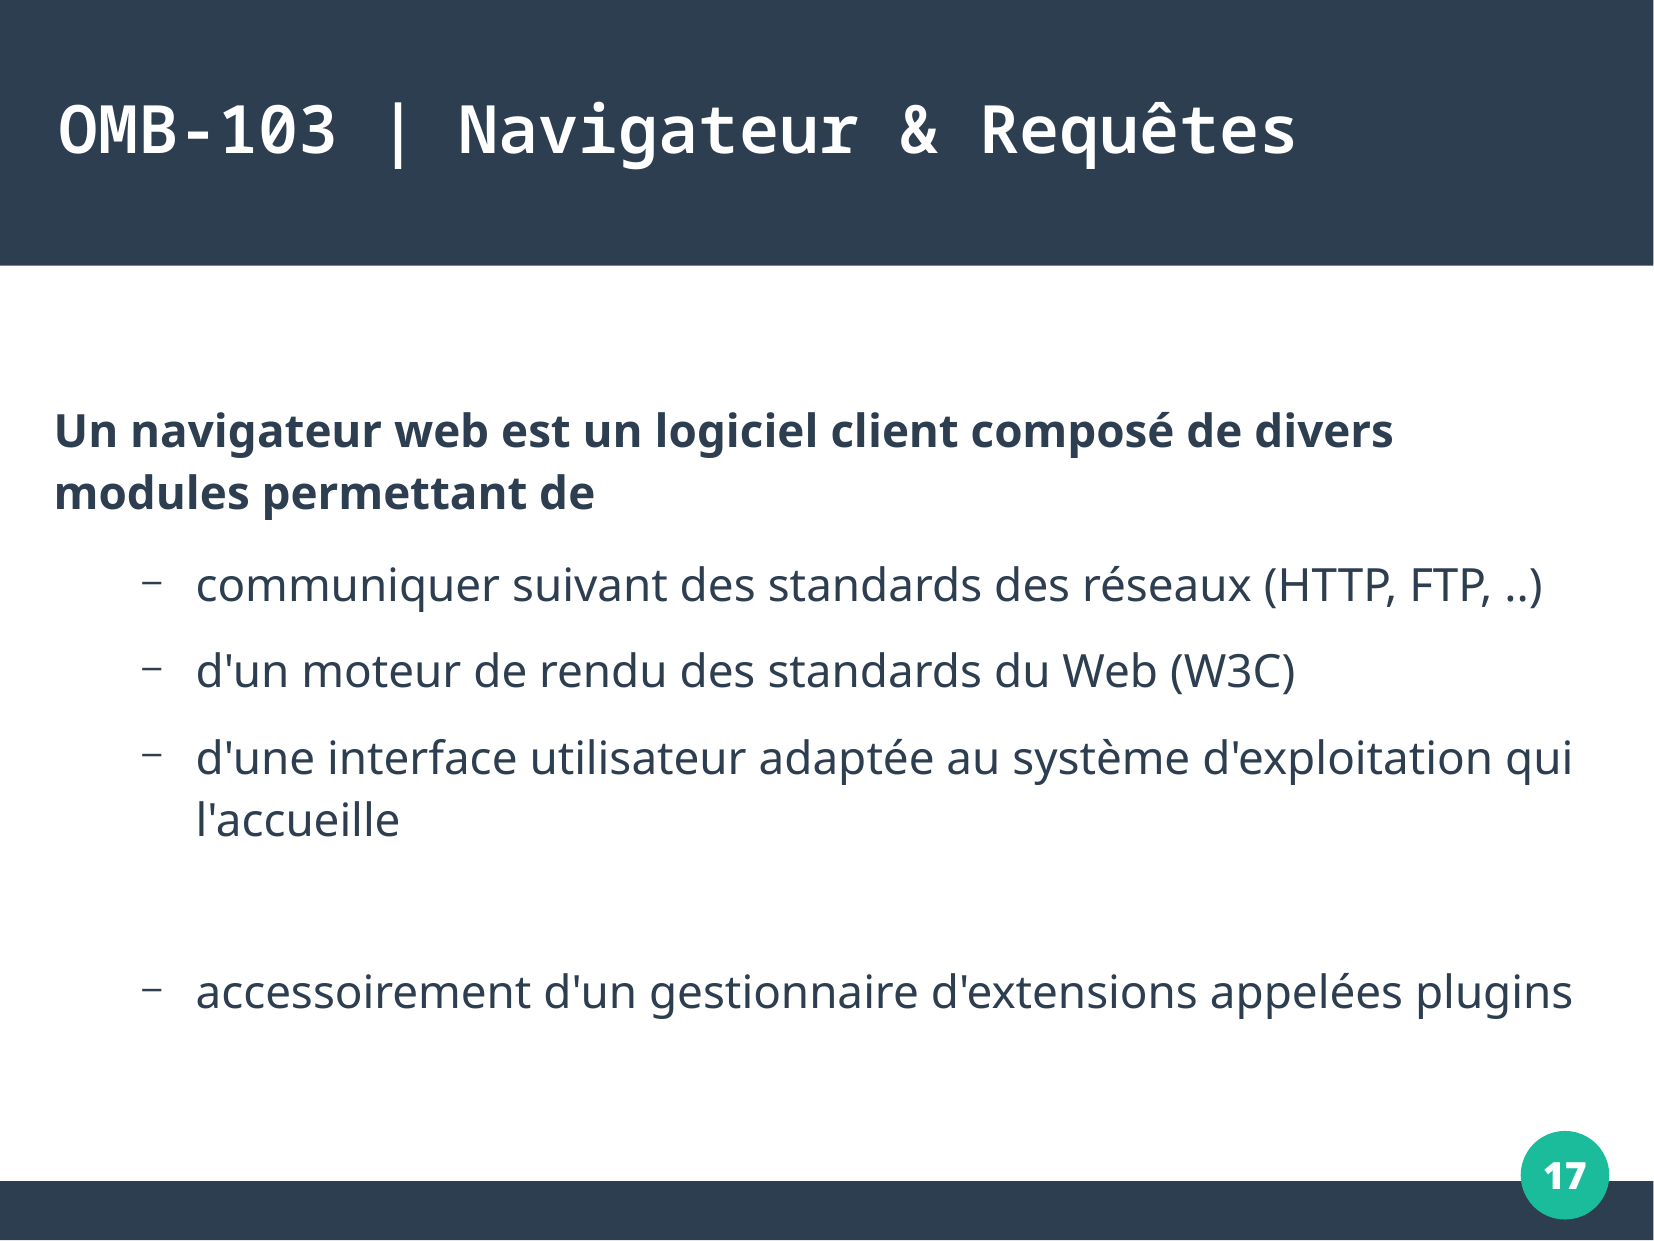

# OMB-103 | Navigateur & Requêtes
Un navigateur web est un logiciel client composé de divers modules permettant de
communiquer suivant des standards des réseaux (HTTP, FTP, ..)
d'un moteur de rendu des standards du Web (W3C)
d'une interface utilisateur adaptée au système d'exploitation qui l'accueille
accessoirement d'un gestionnaire d'extensions appelées plugins
17